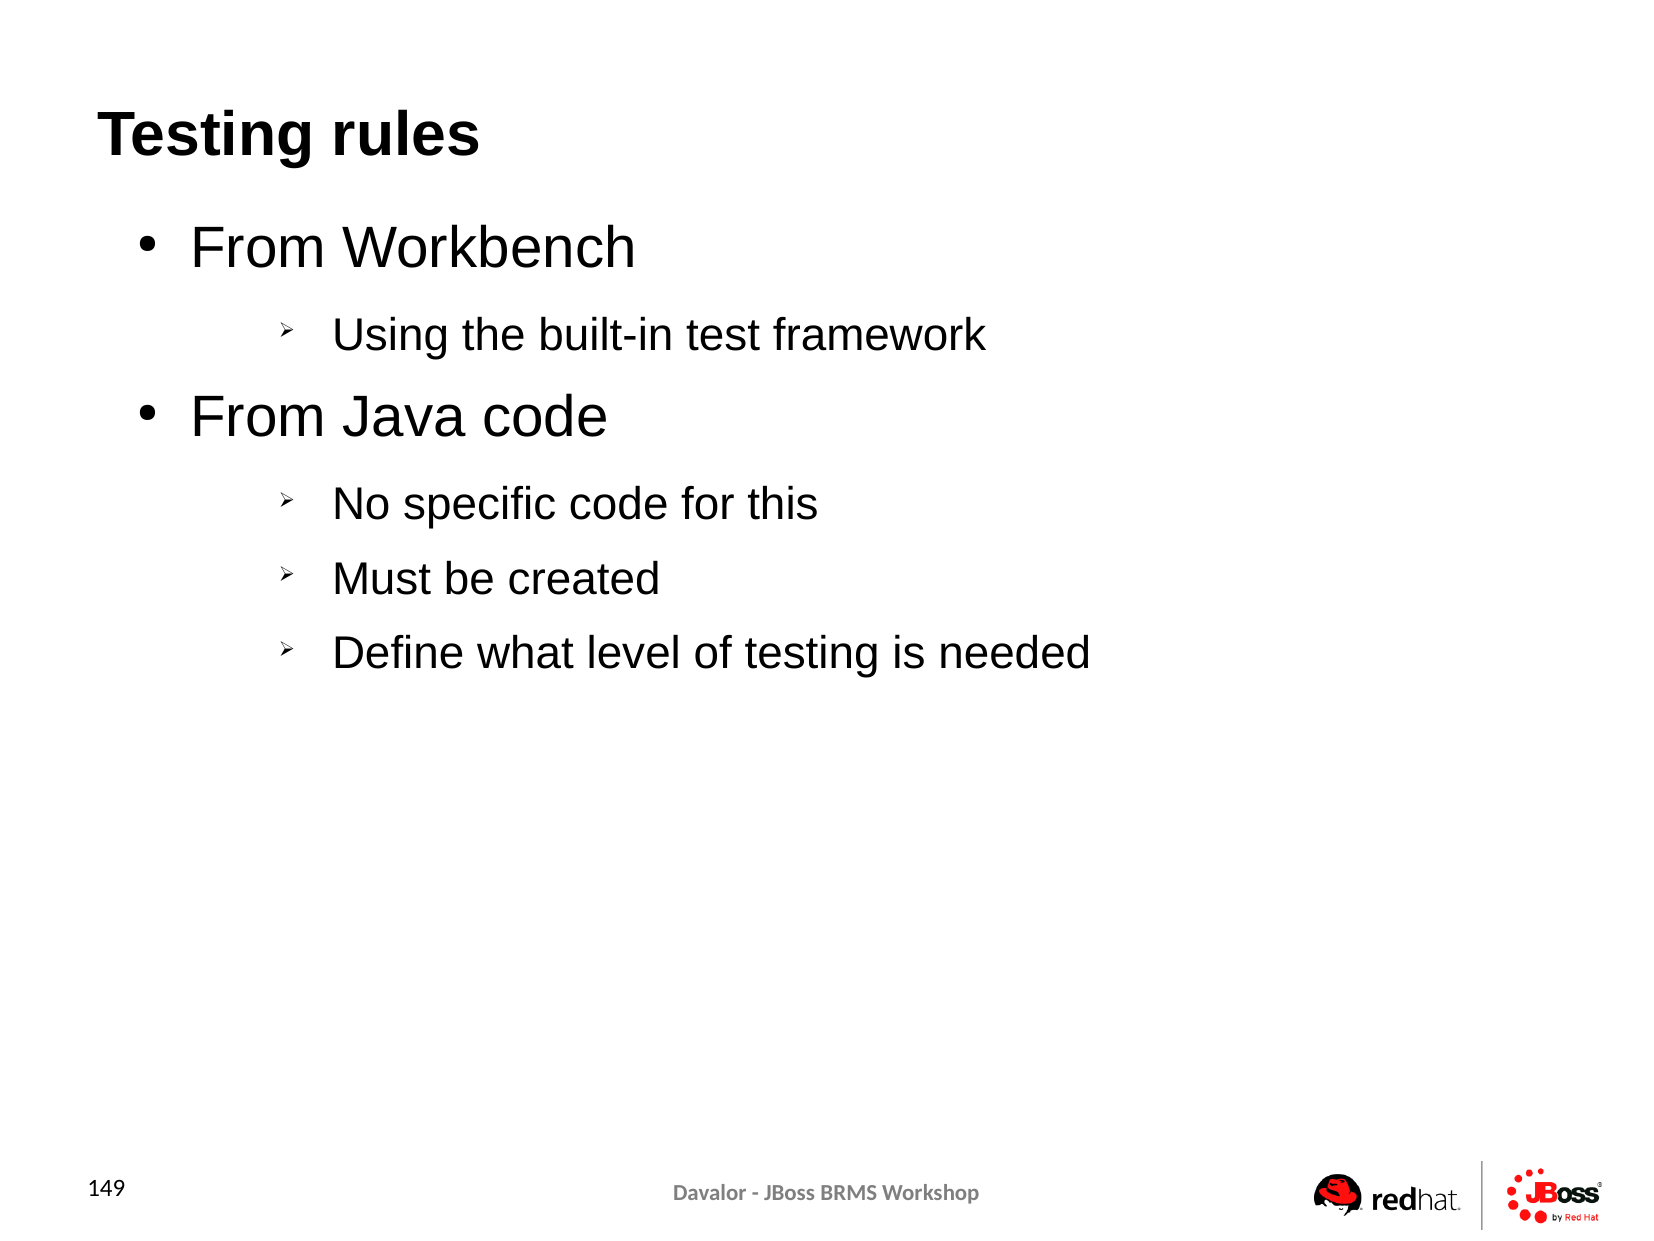

# Testing rules
From Workbench
Using the built-in test framework
From Java code
No specific code for this
Must be created
Define what level of testing is needed